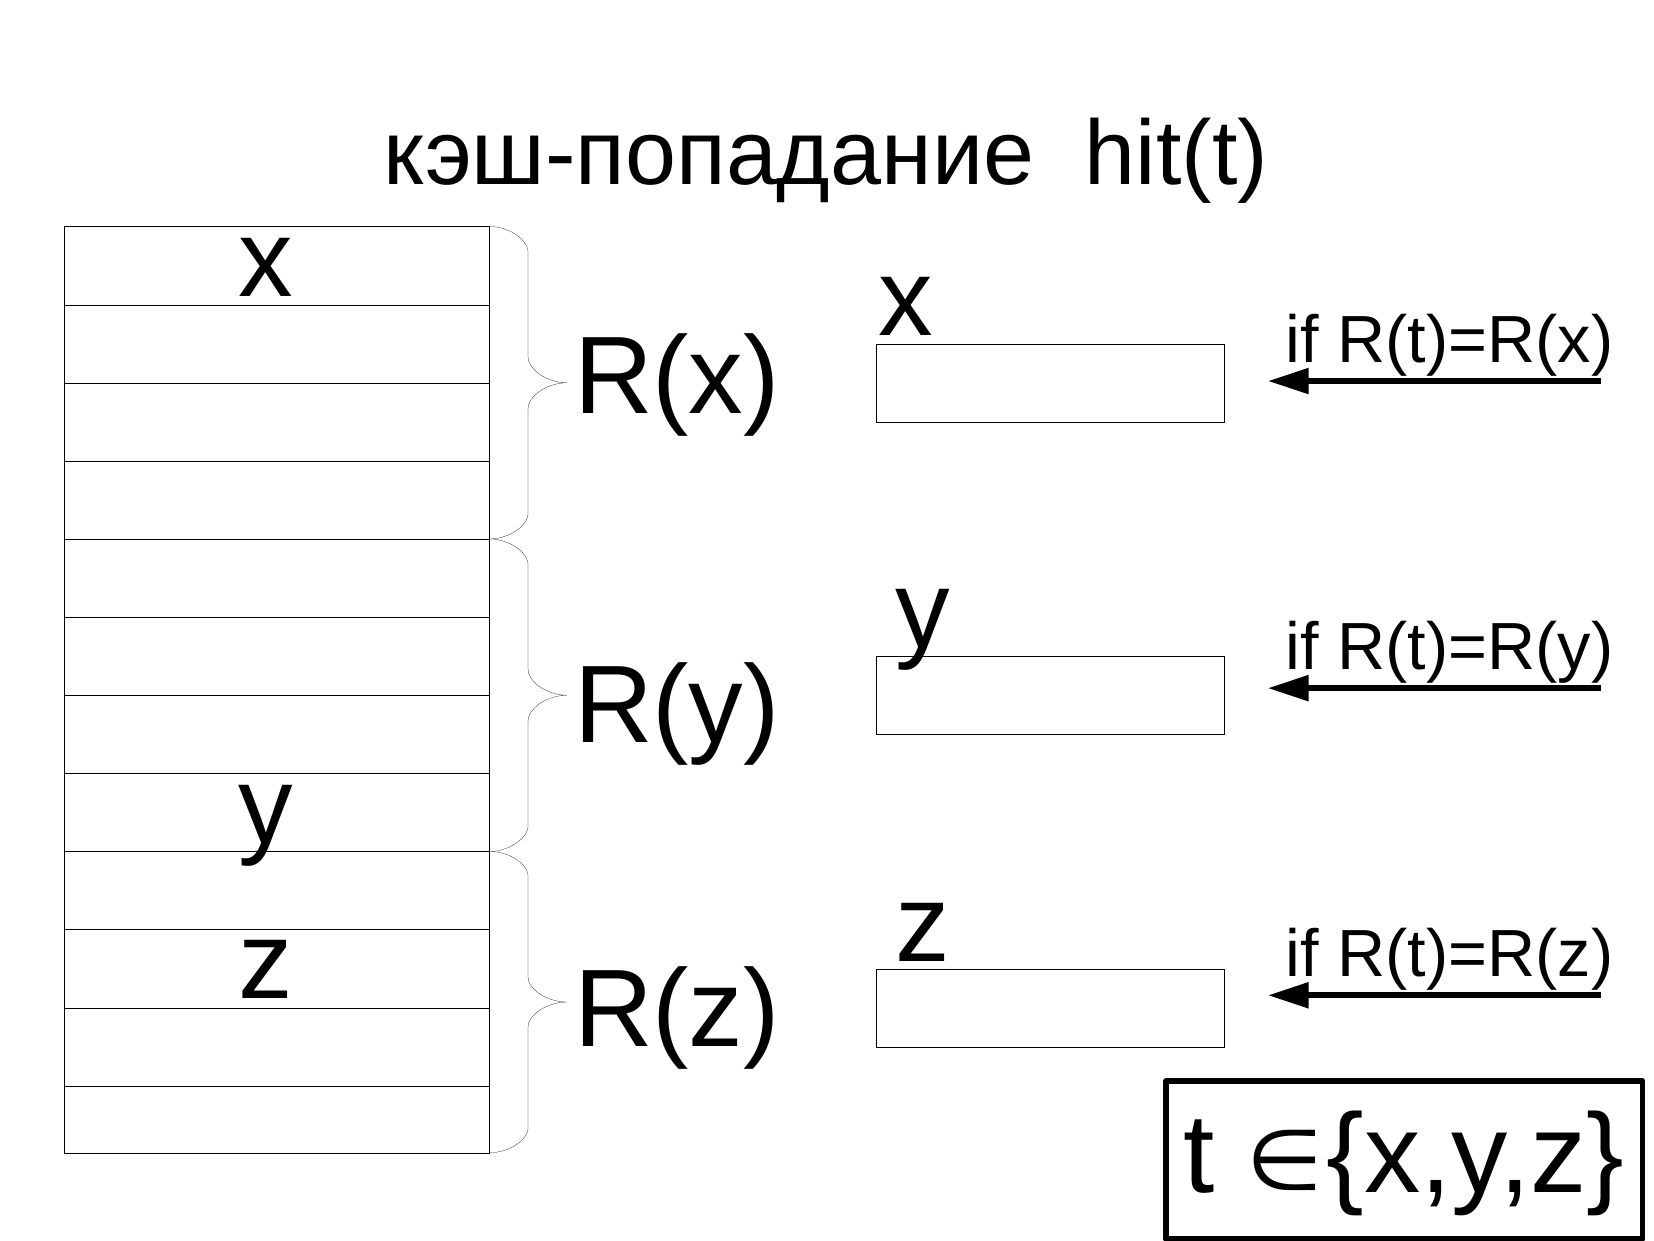

# кэш-попадание hit(t)
if R(t)=R(x)
if R(t)=R(y)
if R(t)=R(z)
t {x,y,z}